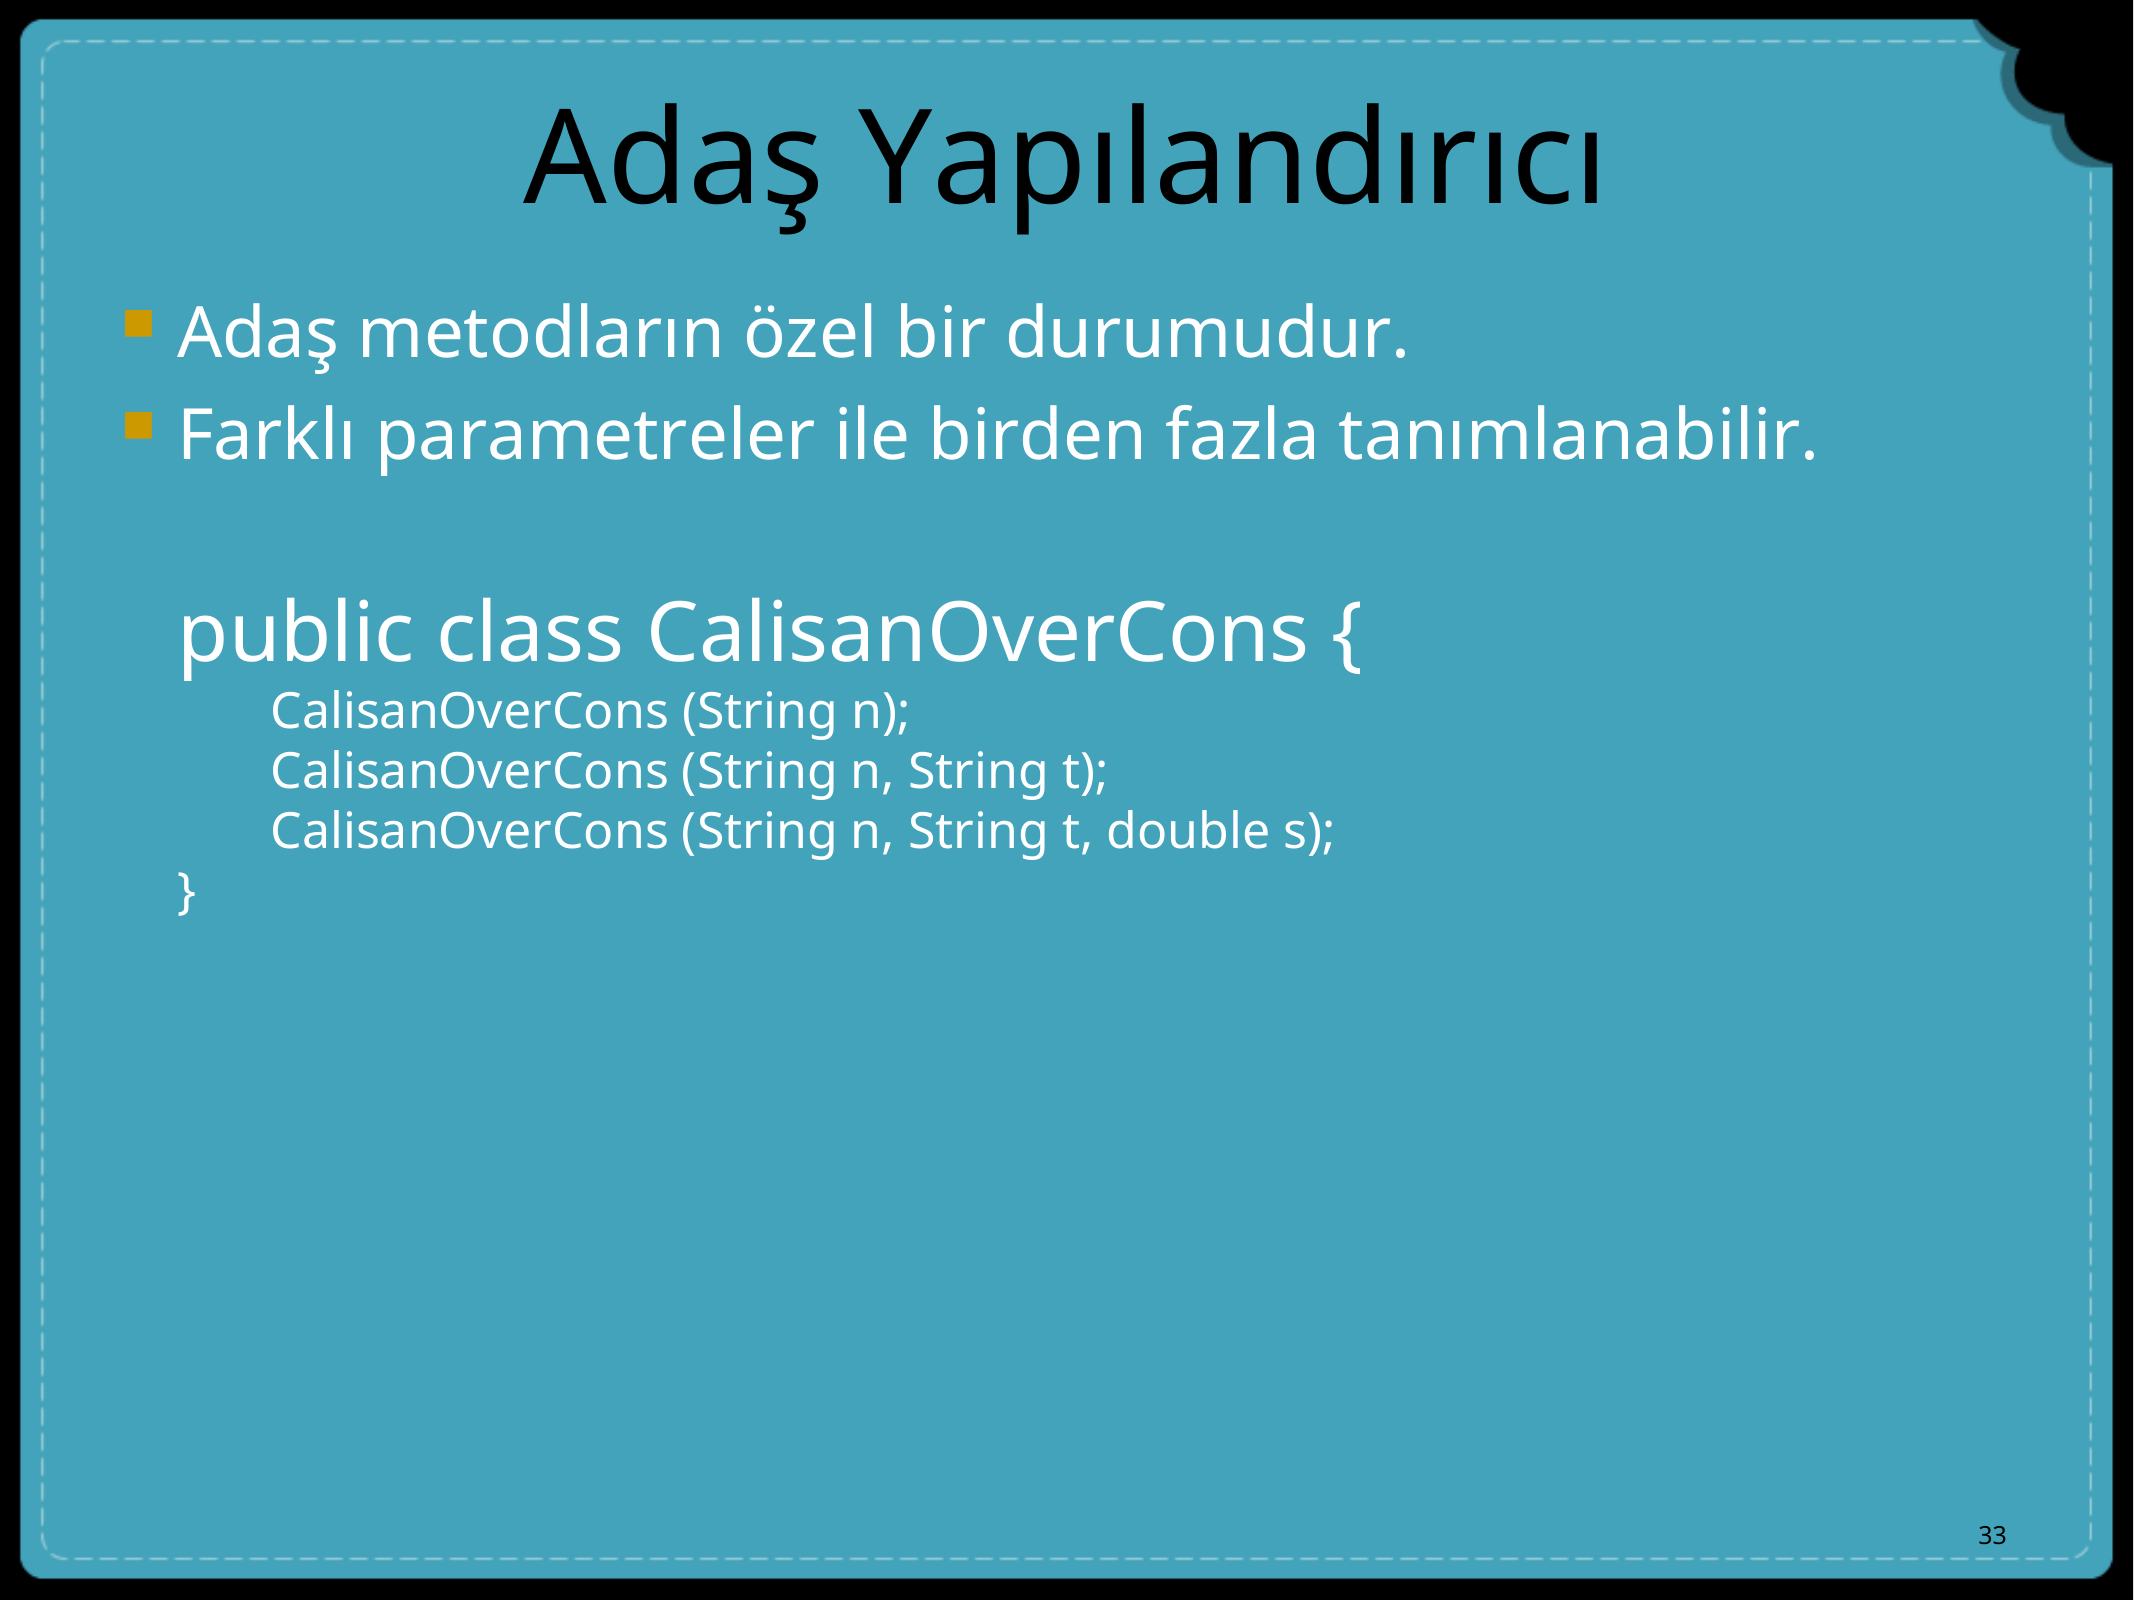

# Adaş Yapılandırıcı
Adaş metodların özel bir durumudur.
Farklı parametreler ile birden fazla tanımlanabilir.
public class CalisanOverCons {
		CalisanOverCons (String n);
		CalisanOverCons (String n, String t);
		CalisanOverCons (String n, String t, double s);
}
33